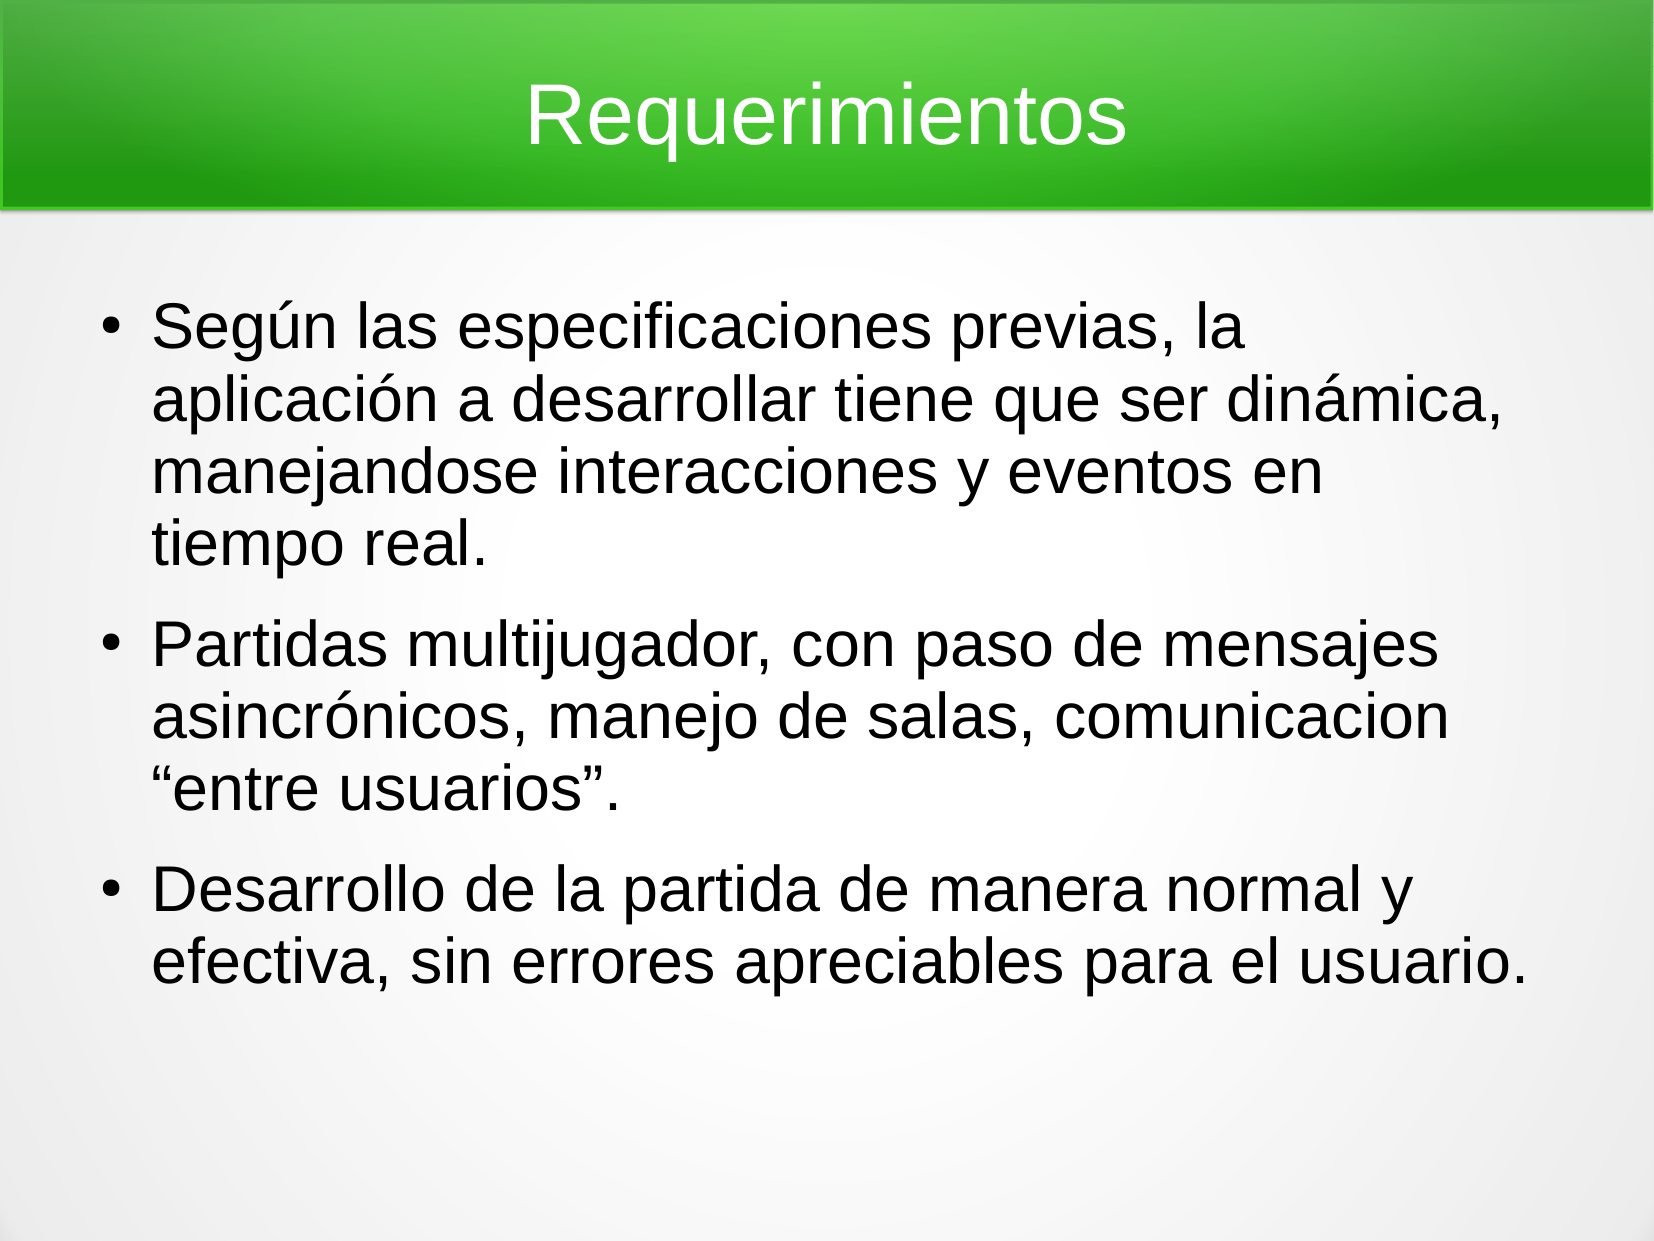

# Requerimientos
Según las especificaciones previas, la aplicación a desarrollar tiene que ser dinámica, manejandose interacciones y eventos en tiempo real.
Partidas multijugador, con paso de mensajes asincrónicos, manejo de salas, comunicacion “entre usuarios”.
Desarrollo de la partida de manera normal y efectiva, sin errores apreciables para el usuario.